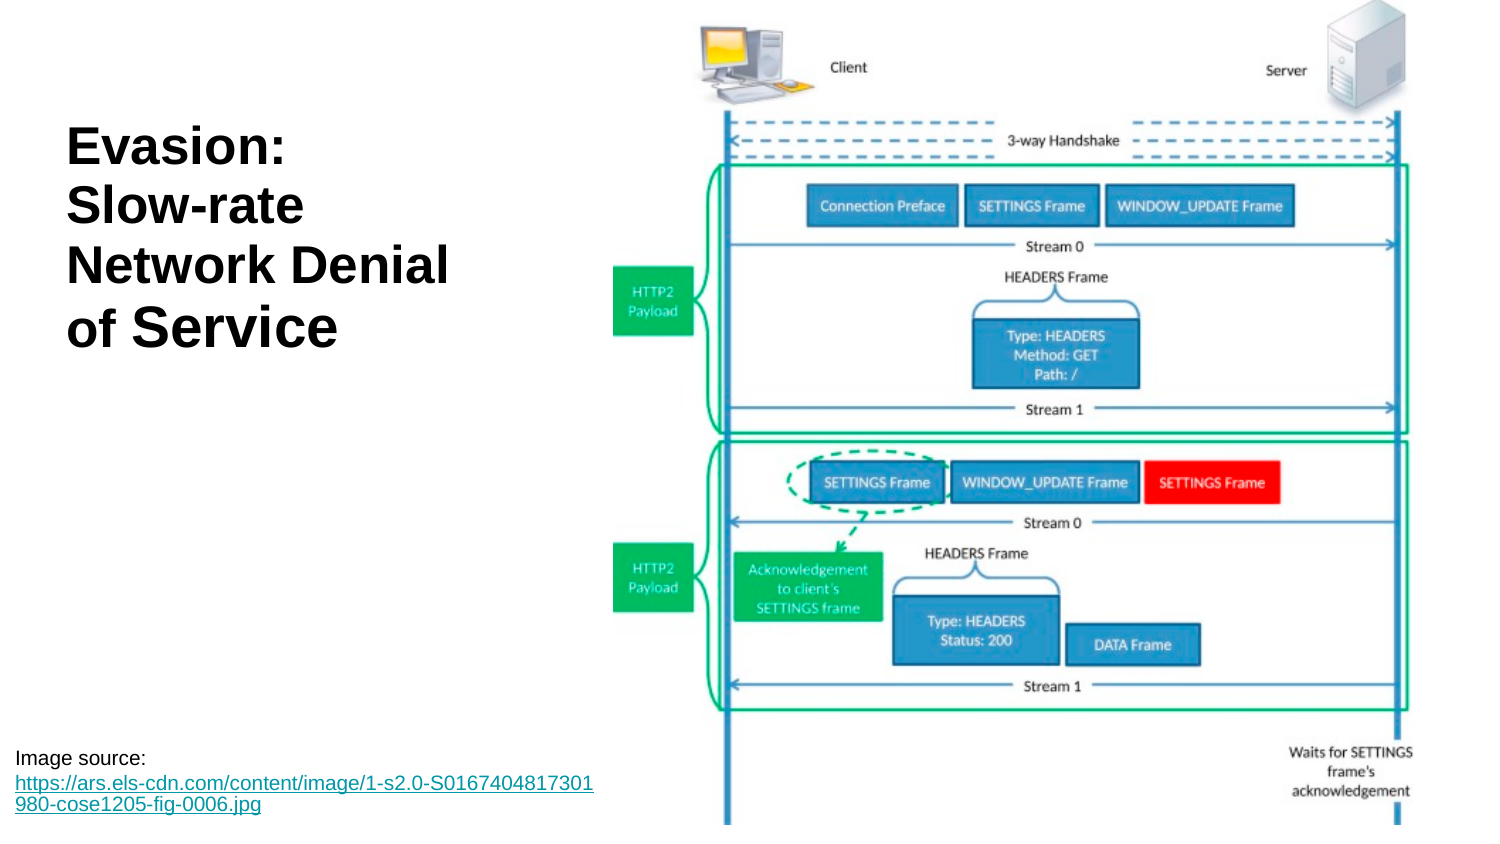

# Evasion: Slow-rate Network Denial of Service
Image source:https://ars.els-cdn.com/content/image/1-s2.0-S0167404817301980-cose1205-fig-0006.jpg